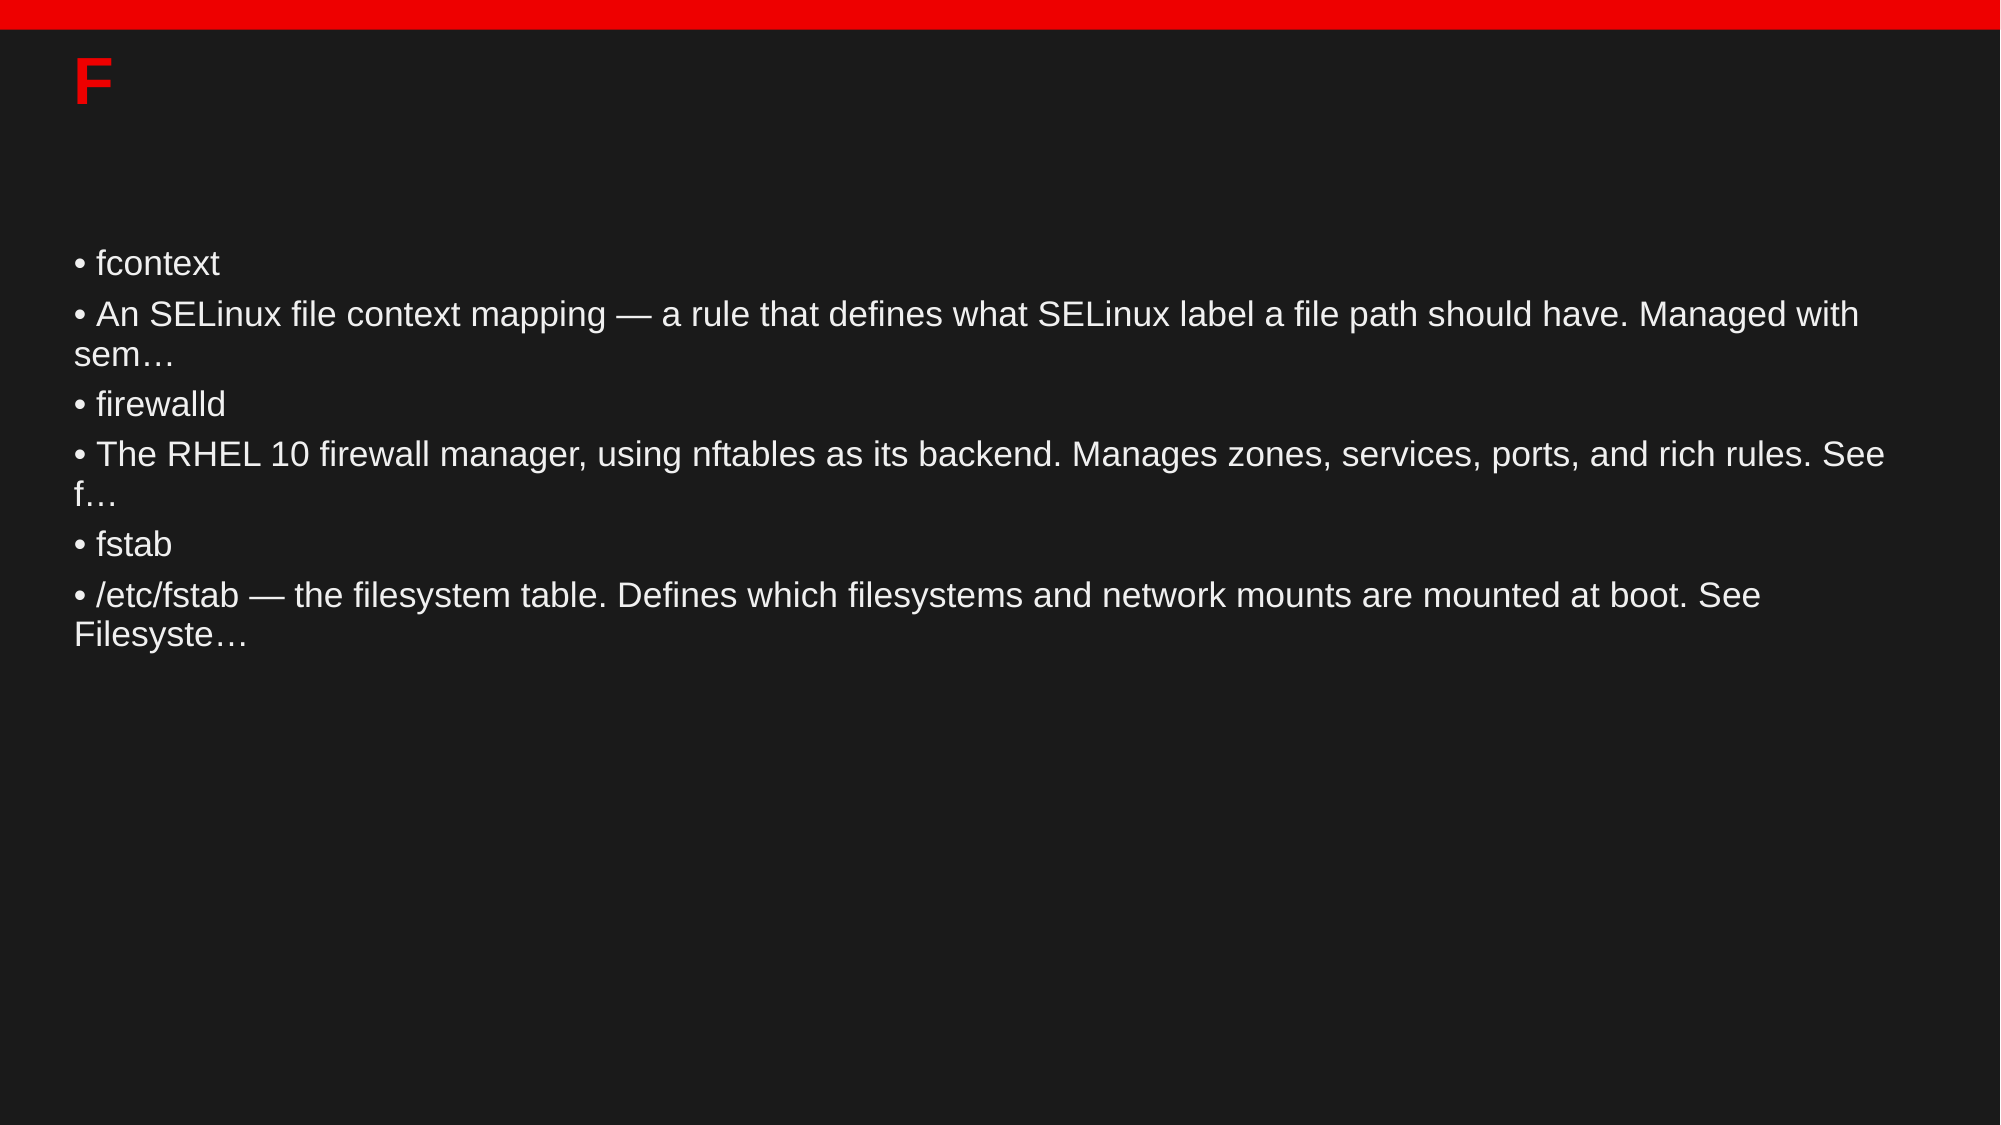

F
• fcontext
• An SELinux file context mapping — a rule that defines what SELinux label a file path should have. Managed with sem…
• firewalld
• The RHEL 10 firewall manager, using nftables as its backend. Manages zones, services, ports, and rich rules. See f…
• fstab
• /etc/fstab — the filesystem table. Defines which filesystems and network mounts are mounted at boot. See Filesyste…